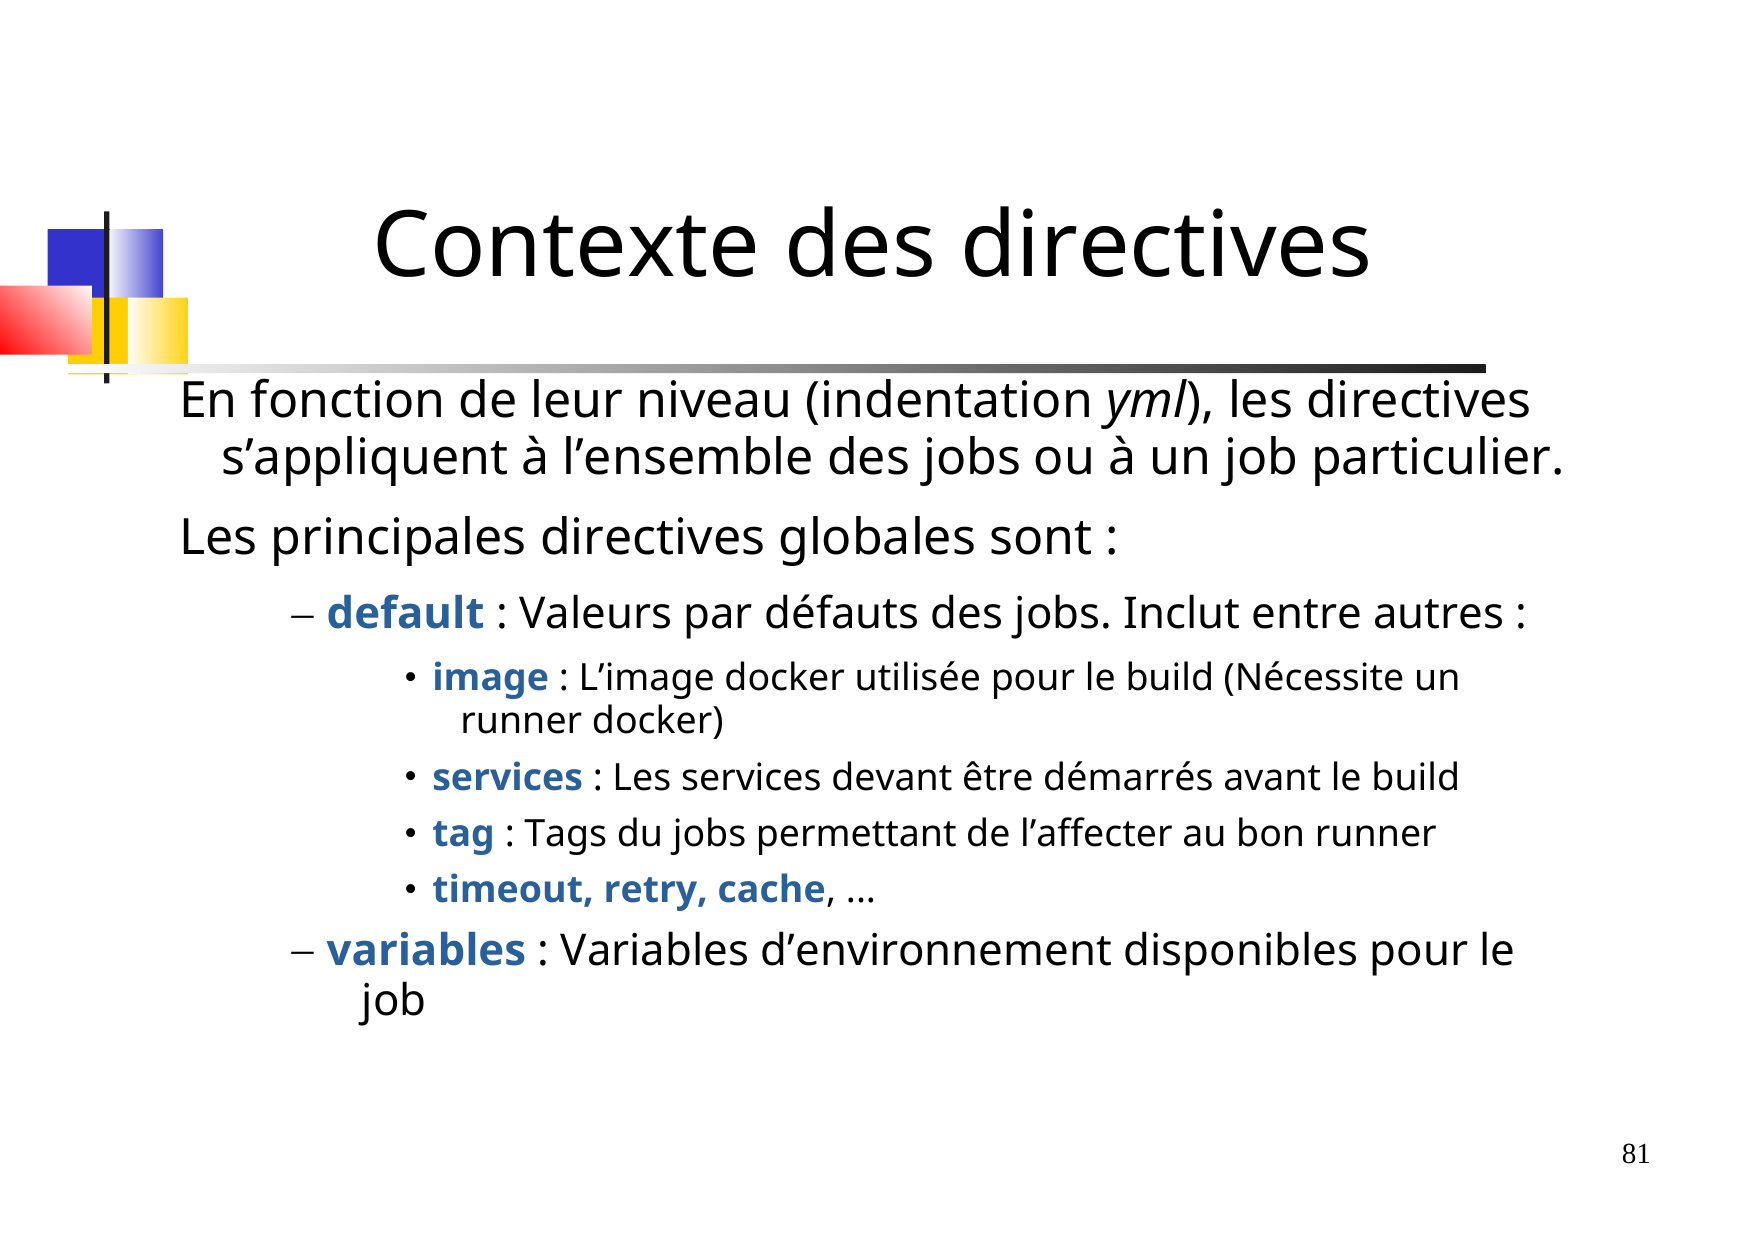

# Contexte des directives
En fonction de leur niveau (indentation yml), les directives s’appliquent à l’ensemble des jobs ou à un job particulier.
Les principales directives globales sont :
default : Valeurs par défauts des jobs. Inclut entre autres :
image : L’image docker utilisée pour le build (Nécessite un runner docker)
services : Les services devant être démarrés avant le build
tag : Tags du jobs permettant de l’affecter au bon runner
timeout, retry, cache, ...
variables : Variables d’environnement disponibles pour le job